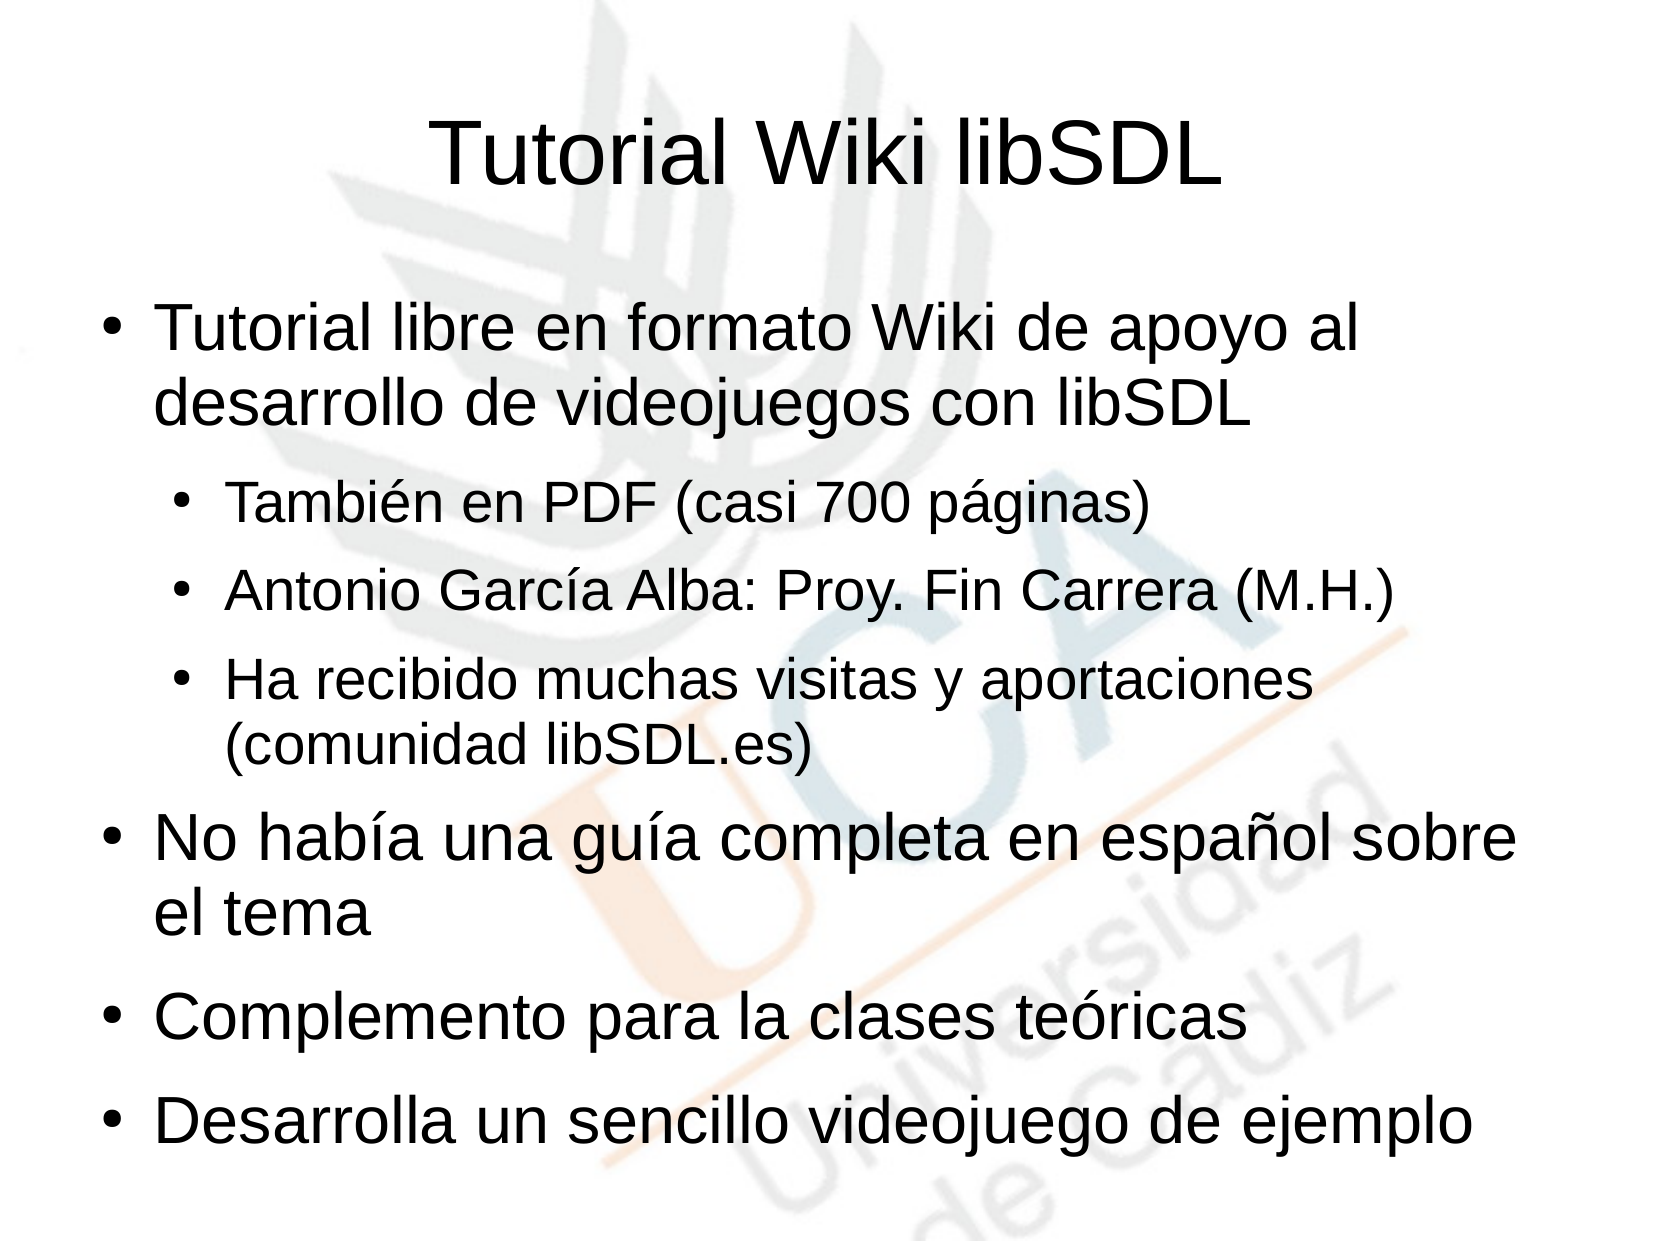

# Tutorial Wiki libSDL
Tutorial libre en formato Wiki de apoyo al desarrollo de videojuegos con libSDL
También en PDF (casi 700 páginas)
Antonio García Alba: Proy. Fin Carrera (M.H.)
Ha recibido muchas visitas y aportaciones (comunidad libSDL.es)
No había una guía completa en español sobre el tema
Complemento para la clases teóricas
Desarrolla un sencillo videojuego de ejemplo